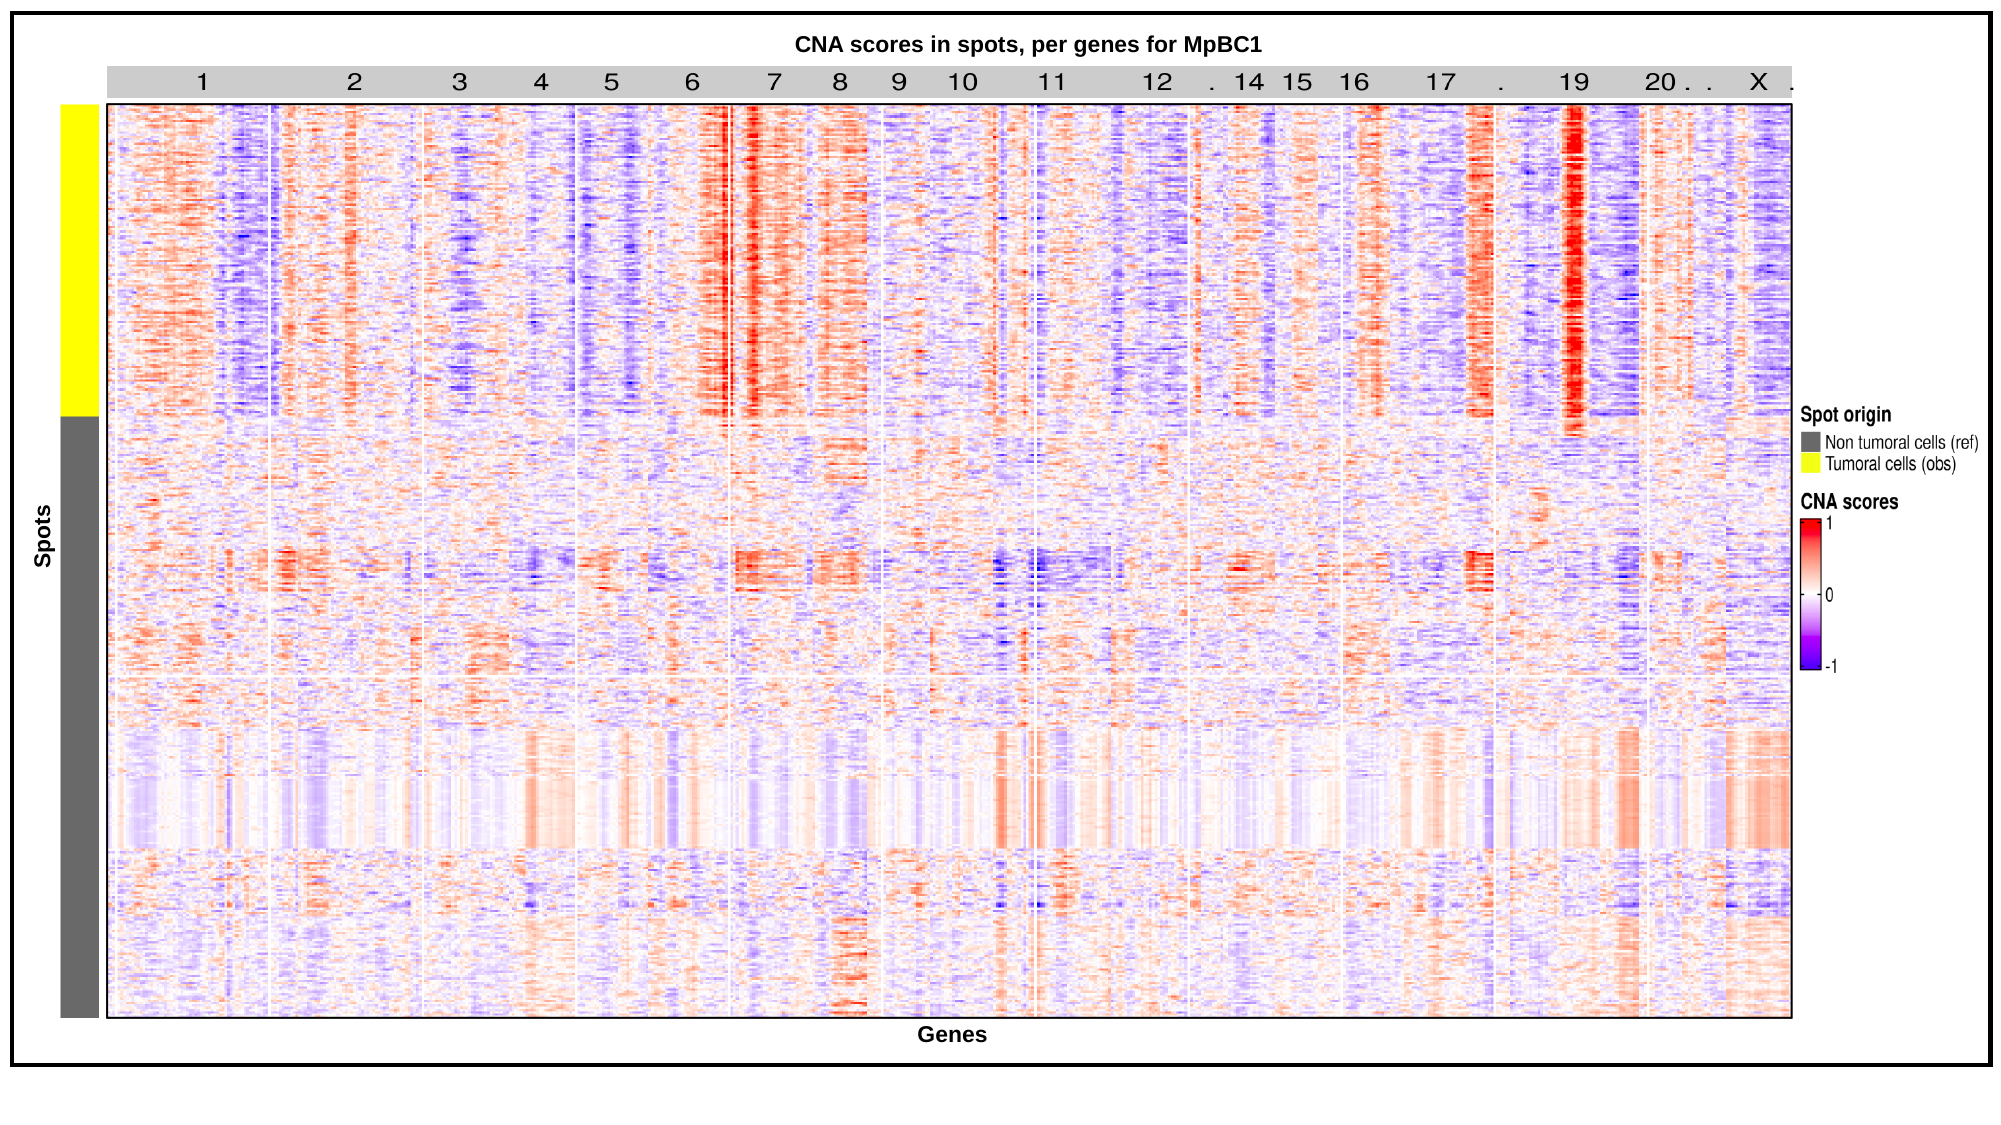

CNA scores in spots, per genes for MpBC1
Spots
Genes